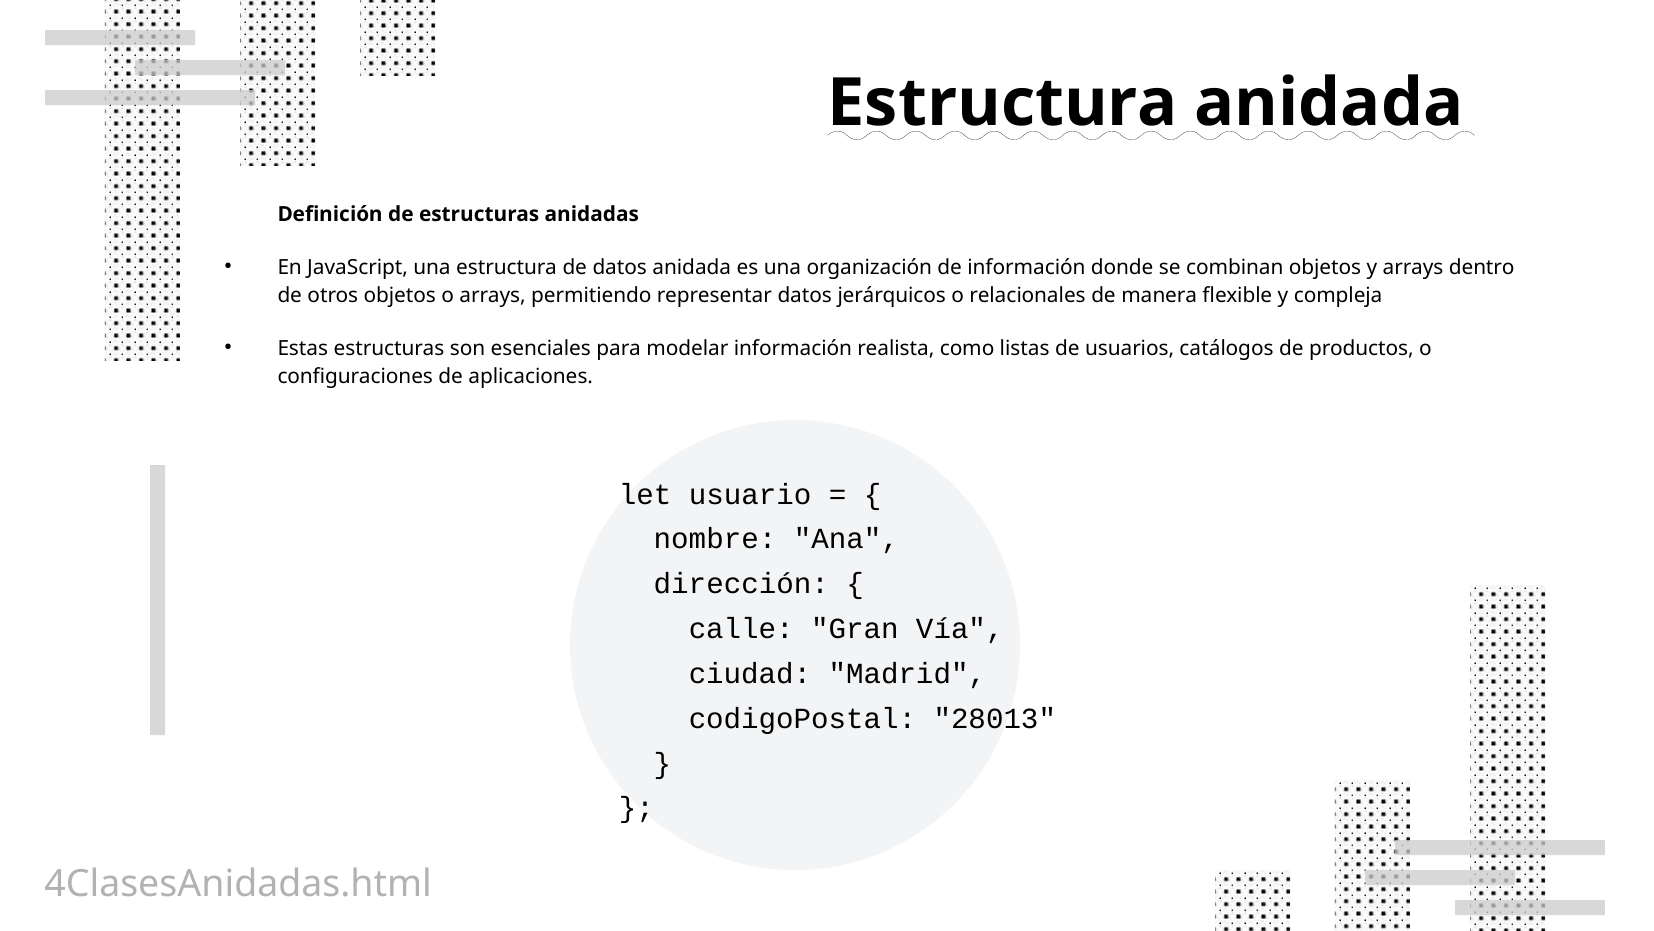

Estructura anidada
# Definición de estructuras anidadas
En JavaScript, una estructura de datos anidada es una organización de información donde se combinan objetos y arrays dentro de otros objetos o arrays, permitiendo representar datos jerárquicos o relacionales de manera flexible y compleja
Estas estructuras son esenciales para modelar información realista, como listas de usuarios, catálogos de productos, o configuraciones de aplicaciones.
let usuario = {
 nombre: "Ana",
 dirección: {
 calle: "Gran Vía",
 ciudad: "Madrid",
 codigoPostal: "28013"
 }
};
4ClasesAnidadas.html